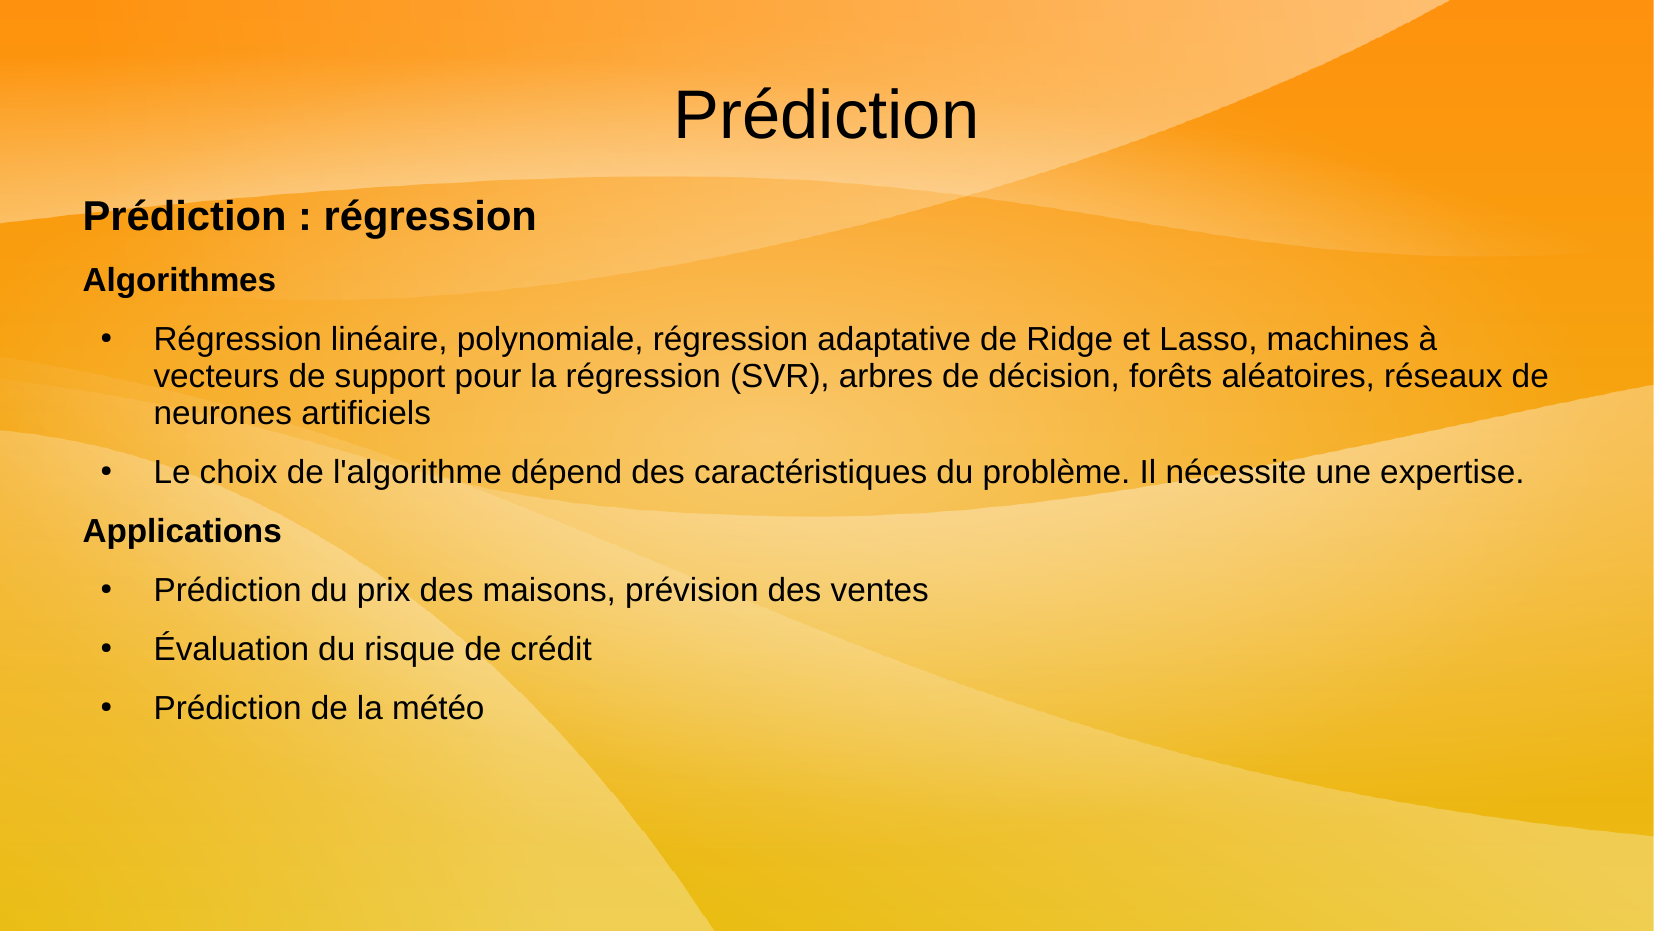

# Prédiction
Prédiction : régression
Algorithmes
Régression linéaire, polynomiale, régression adaptative de Ridge et Lasso, machines à vecteurs de support pour la régression (SVR), arbres de décision, forêts aléatoires, réseaux de neurones artificiels
Le choix de l'algorithme dépend des caractéristiques du problème. Il nécessite une expertise.
Applications
Prédiction du prix des maisons, prévision des ventes
Évaluation du risque de crédit
Prédiction de la météo